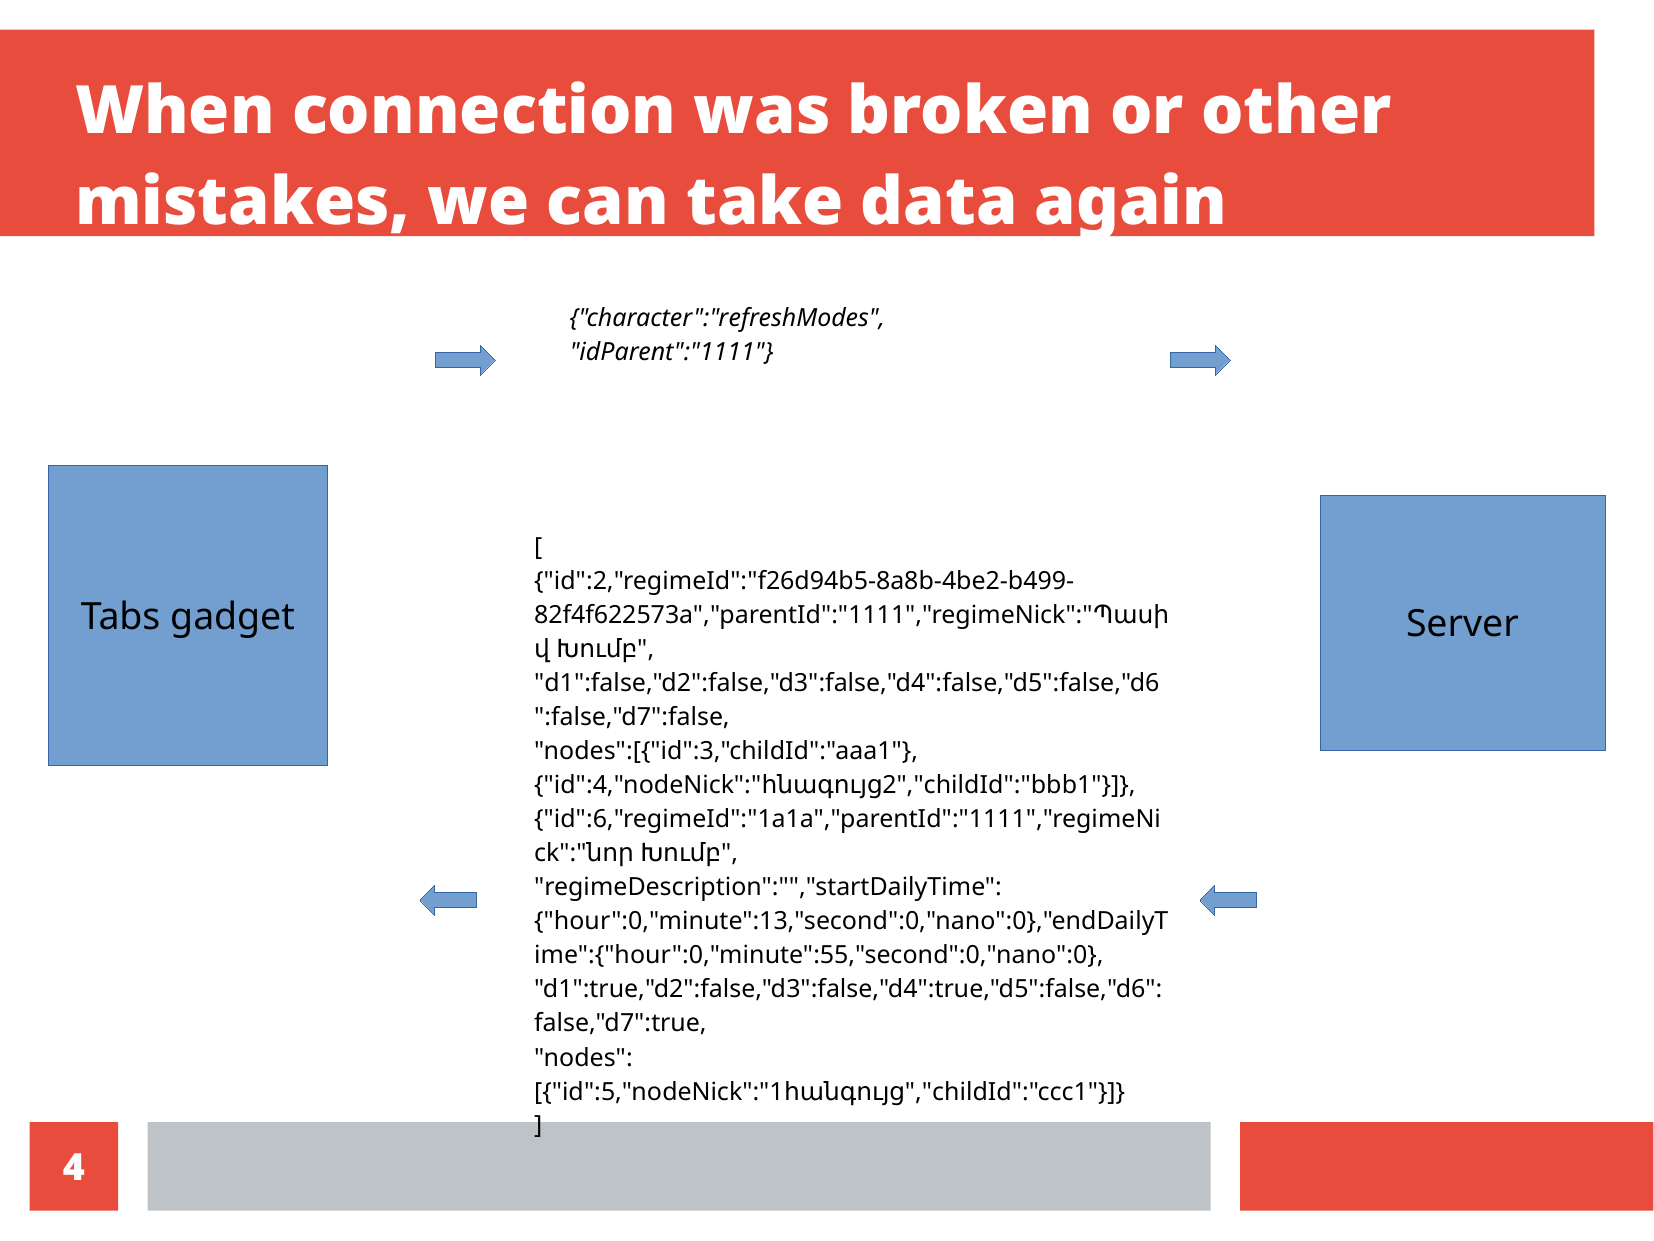

# When connection was broken or other mistakes, we can take data again
{"character":"refreshModes",
"idParent":"1111"}
[
{"id":2,"regimeId":"f26d94b5-8a8b-4be2-b499-82f4f622573a","parentId":"1111","regimeNick":"Պասիվ Խումբ", "d1":false,"d2":false,"d3":false,"d4":false,"d5":false,"d6":false,"d7":false,
"nodes":[{"id":3,"childId":"aaa1"},{"id":4,"nodeNick":"հնագույց2","childId":"bbb1"}]},{"id":6,"regimeId":"1a1a","parentId":"1111","regimeNick":"նոր Խումբ", "regimeDescription":"","startDailyTime":{"hour":0,"minute":13,"second":0,"nano":0},"endDailyTime":{"hour":0,"minute":55,"second":0,"nano":0},
"d1":true,"d2":false,"d3":false,"d4":true,"d5":false,"d6":false,"d7":true,
"nodes":[{"id":5,"nodeNick":"1հանգույց","childId":"ccc1"}]}
]
Tabs gadget
Server
4